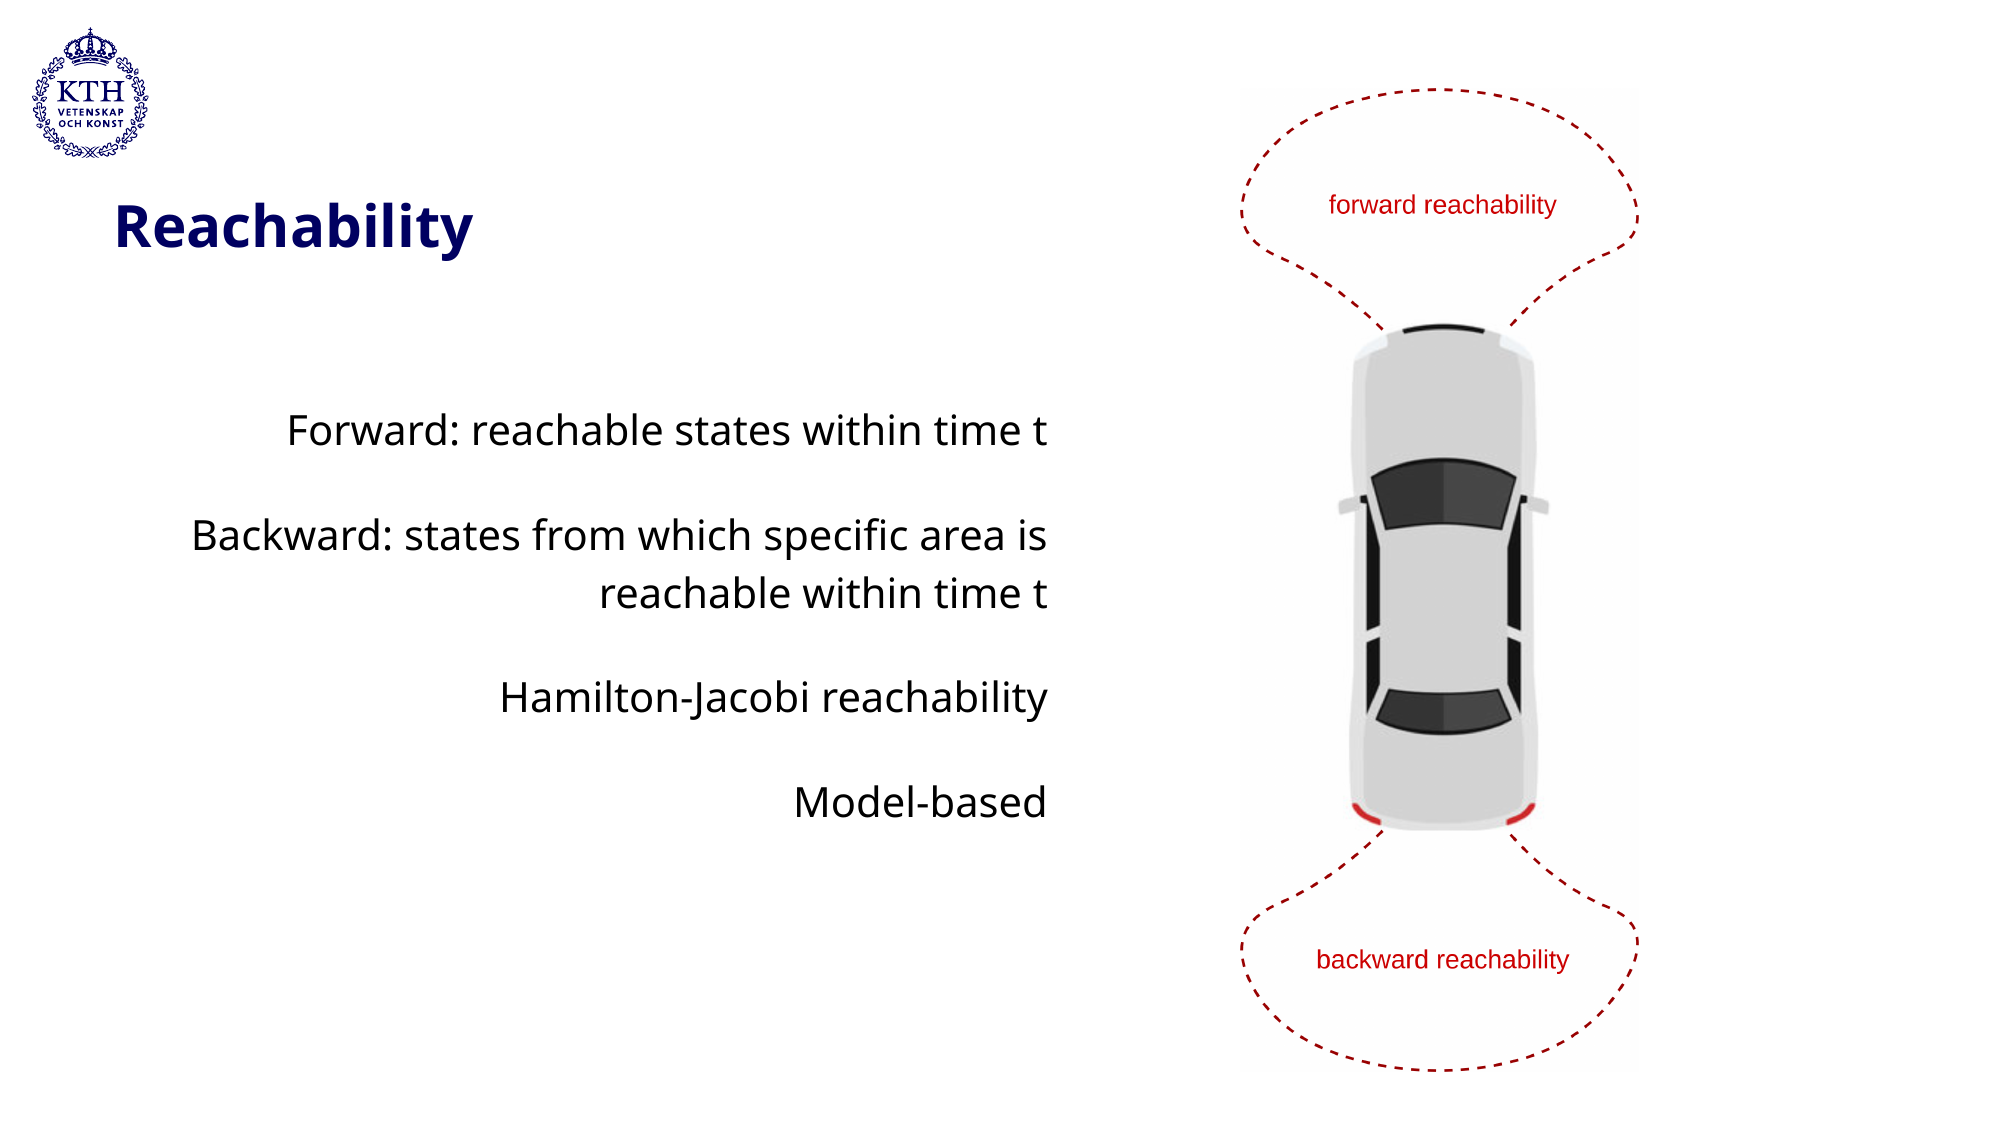

# Reachability
Forward: reachable states within time t
Backward: states from which specific area is reachable within time t
Hamilton-Jacobi reachability
Model-based